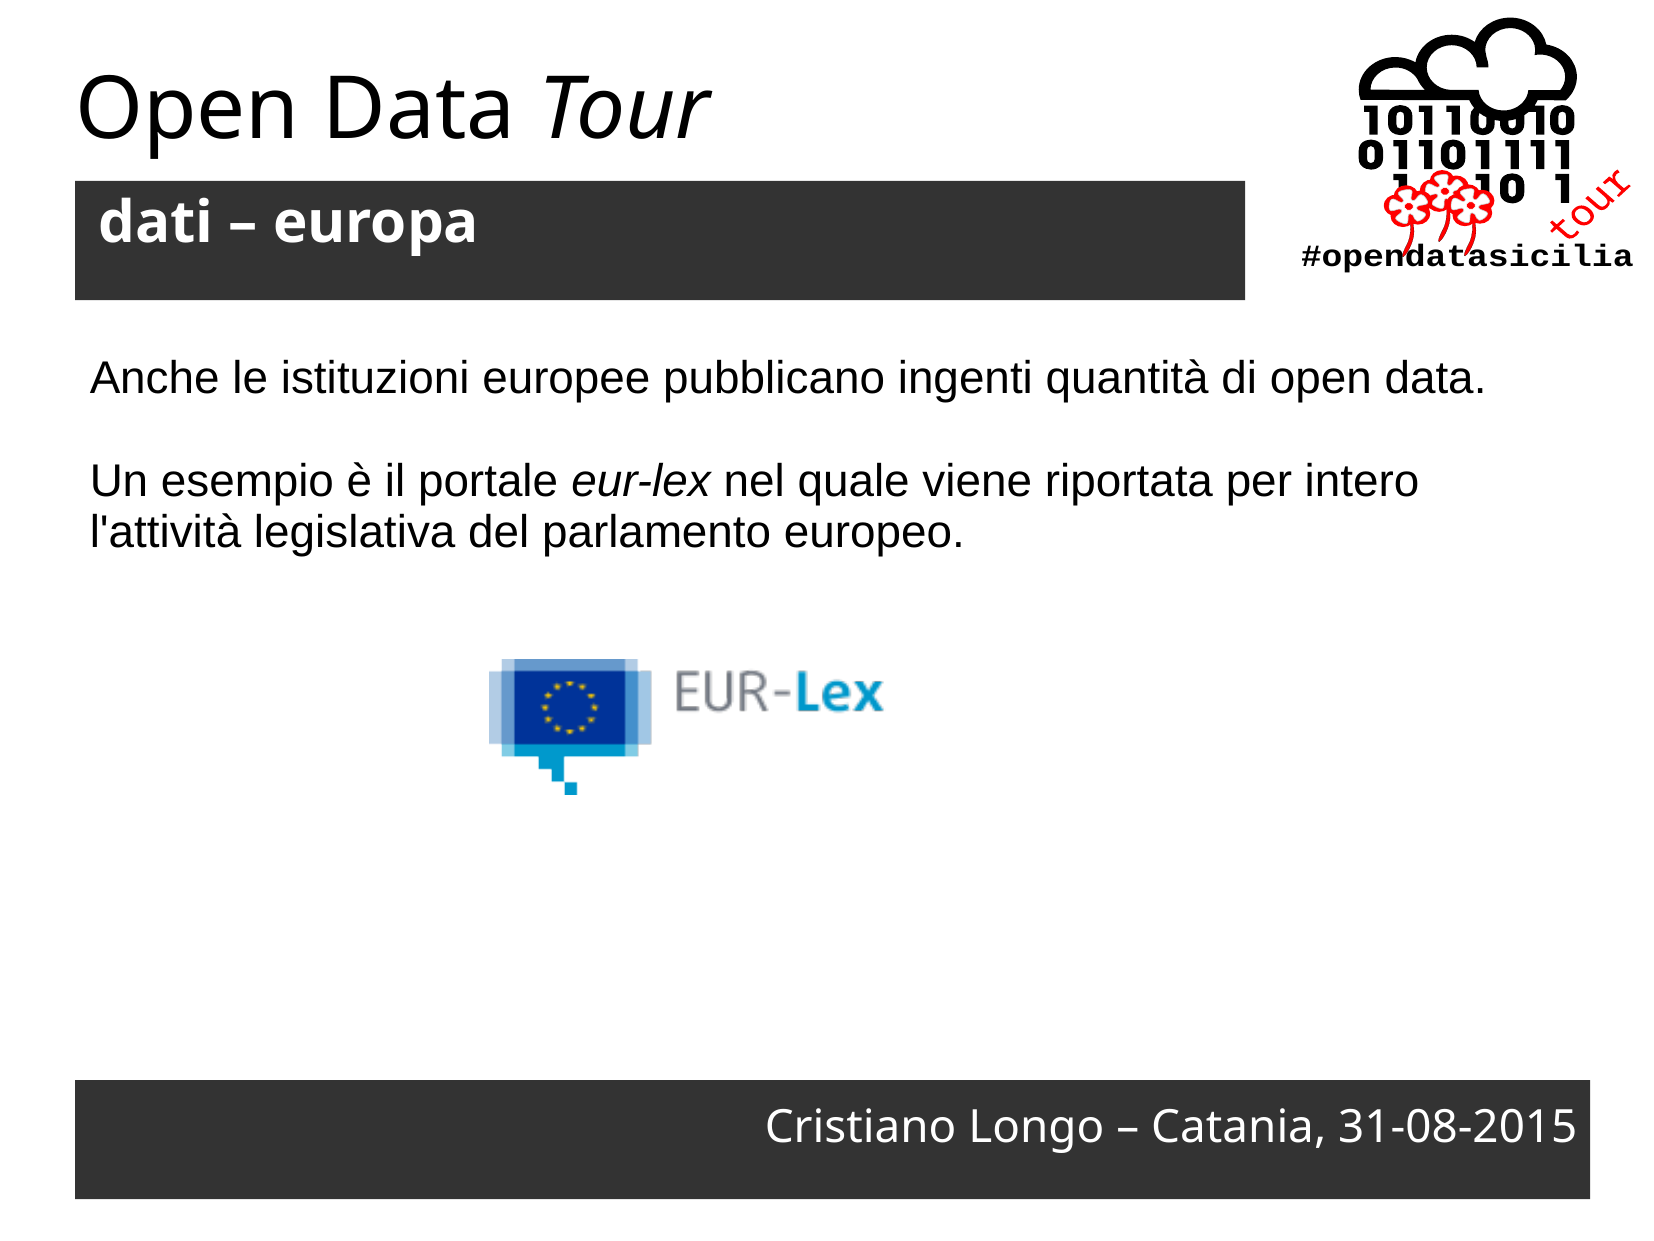

# Open Data Tour
 dati – europa
Anche le istituzioni europee pubblicano ingenti quantità di open data.
Un esempio è il portale eur-lex nel quale viene riportata per intero l'attività legislativa del parlamento europeo.
 Cristiano Longo – Catania, 31-08-2015